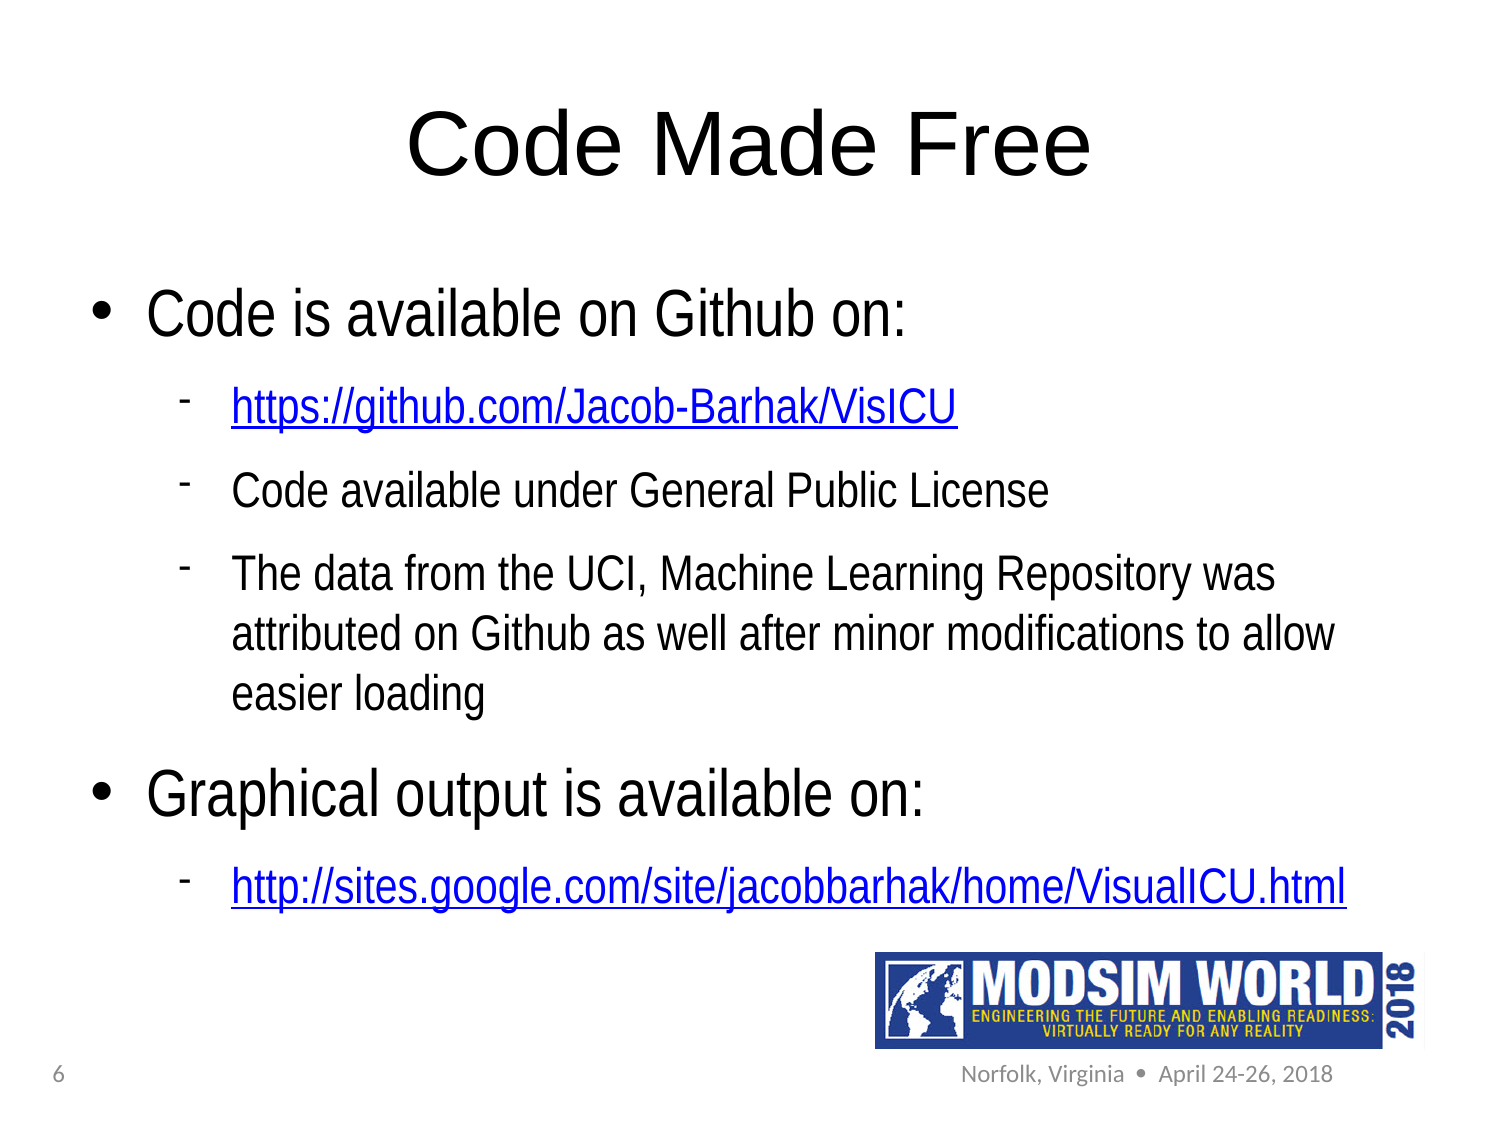

Code Made Free
Code is available on Github on:
https://github.com/Jacob-Barhak/VisICU
Code available under General Public License
The data from the UCI, Machine Learning Repository was attributed on Github as well after minor modifications to allow easier loading
Graphical output is available on:
http://sites.google.com/site/jacobbarhak/home/VisualICU.html
Norfolk, Virginia  April 24-26, 2018